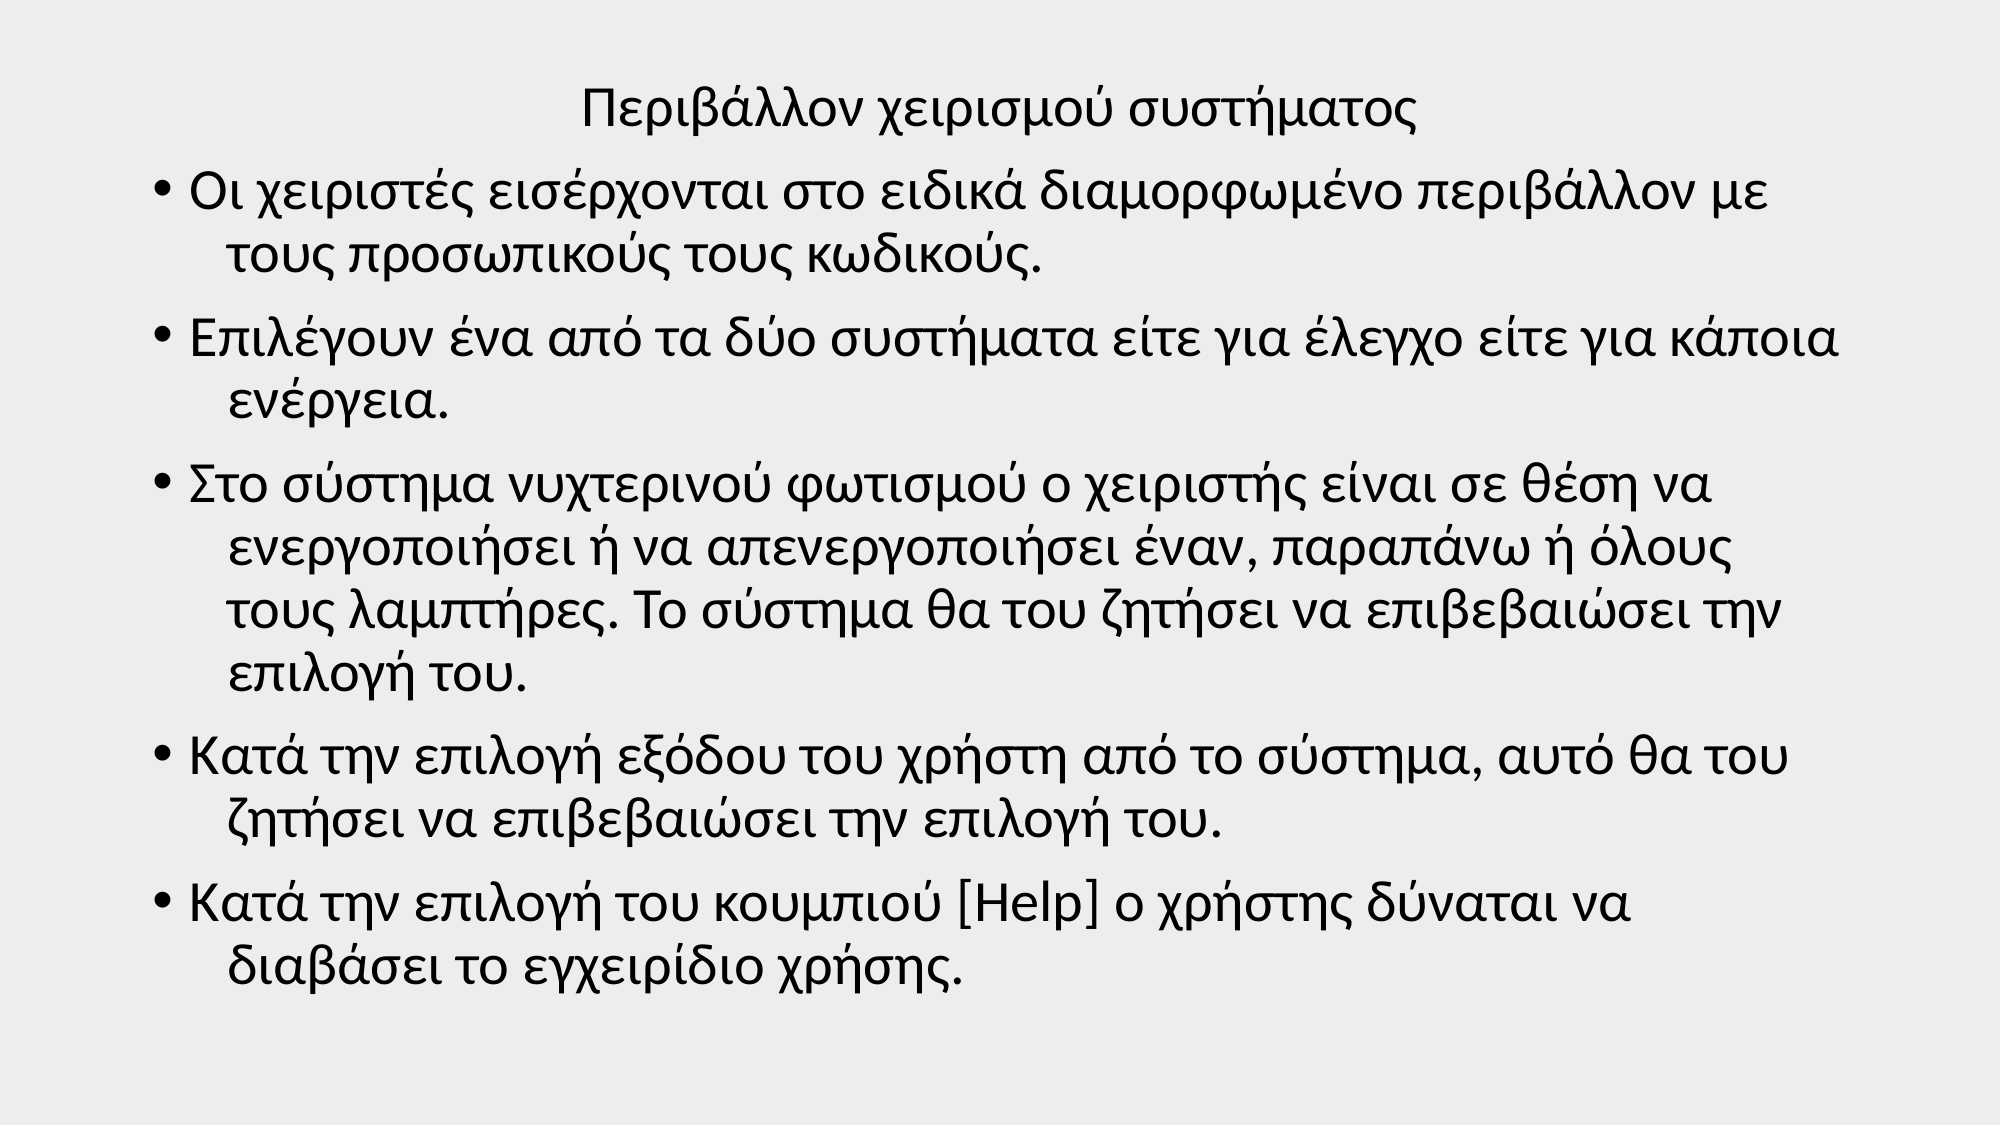

# Περιβάλλον χειρισμού συστήματος
Οι χειριστές εισέρχονται στο ειδικά διαμορφωμένο περιβάλλον με τους προσωπικούς τους κωδικούς.
Επιλέγουν ένα από τα δύο συστήματα είτε για έλεγχο είτε για κάποια ενέργεια.
Στο σύστημα νυχτερινού φωτισμού ο χειριστής είναι σε θέση να ενεργοποιήσει ή να απενεργοποιήσει έναν, παραπάνω ή όλους τους λαμπτήρες. Το σύστημα θα του ζητήσει να επιβεβαιώσει την επιλογή του.
Κατά την επιλογή εξόδου του χρήστη από το σύστημα, αυτό θα του ζητήσει να επιβεβαιώσει την επιλογή του.
Κατά την επιλογή του κουμπιού [Help] ο χρήστης δύναται να διαβάσει το εγχειρίδιο χρήσης.